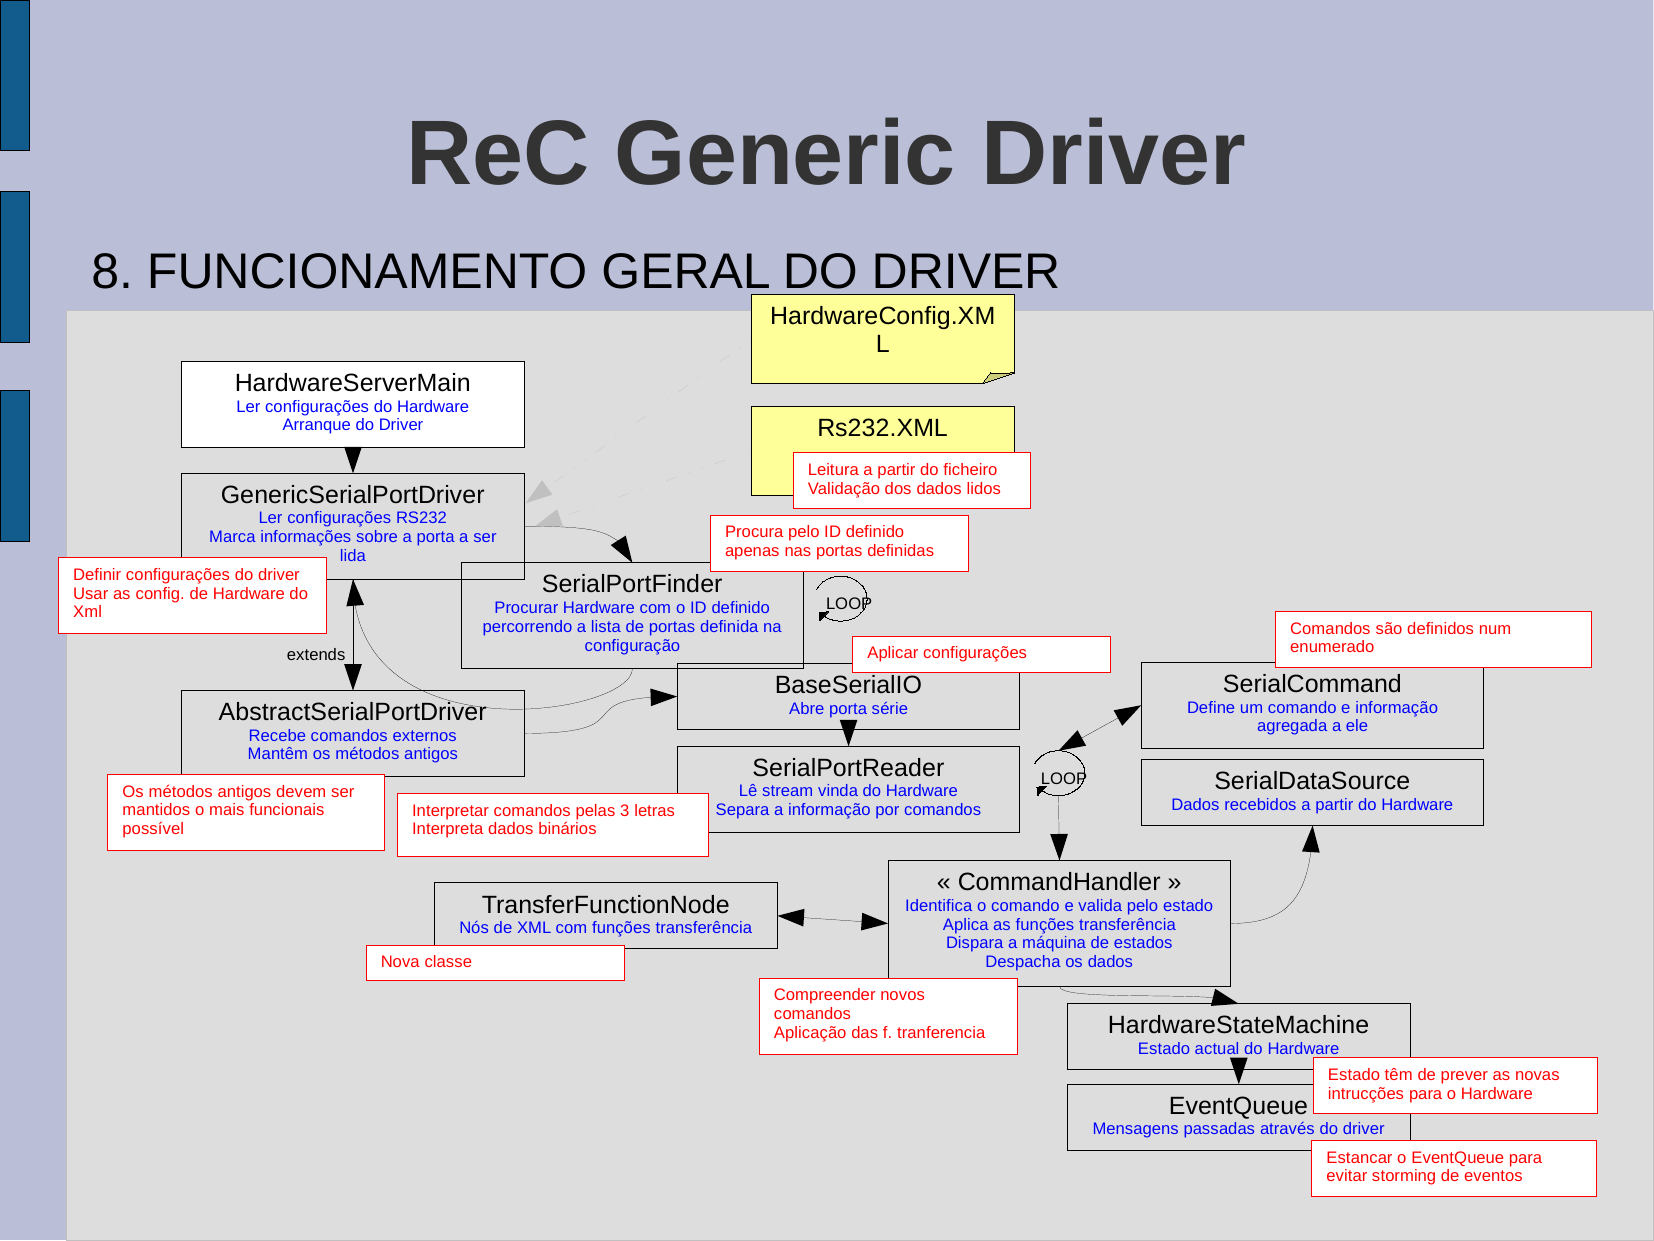

# ReC Generic Driver
8. FUNCIONAMENTO GERAL DO DRIVER
HardwareConfig.XML
HardwareServerMain
Ler configurações do Hardware
Arranque do Driver
Rs232.XML
Leitura a partir do ficheiro
Validação dos dados lidos
GenericSerialPortDriver
Ler configurações RS232
Marca informações sobre a porta a ser lida
Procura pelo ID definido
apenas nas portas definidas
Definir configurações do driver
Usar as config. de Hardware do Xml
SerialPortFinder
Procurar Hardware com o ID definido percorrendo a lista de portas definida na configuração
LOOP
Comandos são definidos num enumerado
Aplicar configurações
extends
SerialCommand
Define um comando e informação agregada a ele
BaseSerialIO
Abre porta série
AbstractSerialPortDriver
Recebe comandos externos
Mantêm os métodos antigos
SerialPortReader
Lê stream vinda do Hardware
Separa a informação por comandos
SerialDataSource
Dados recebidos a partir do Hardware
LOOP
Os métodos antigos devem ser mantidos o mais funcionais possível
Interpretar comandos pelas 3 letras
Interpreta dados binários
« CommandHandler »
Identifica o comando e valida pelo estado
Aplica as funções transferência
Dispara a máquina de estados
Despacha os dados
TransferFunctionNode
Nós de XML com funções transferência
Nova classe
Compreender novos comandos
Aplicação das f. tranferencia
HardwareStateMachine
Estado actual do Hardware
Estado têm de prever as novas intrucções para o Hardware
EventQueue
Mensagens passadas através do driver
Estancar o EventQueue para evitar storming de eventos